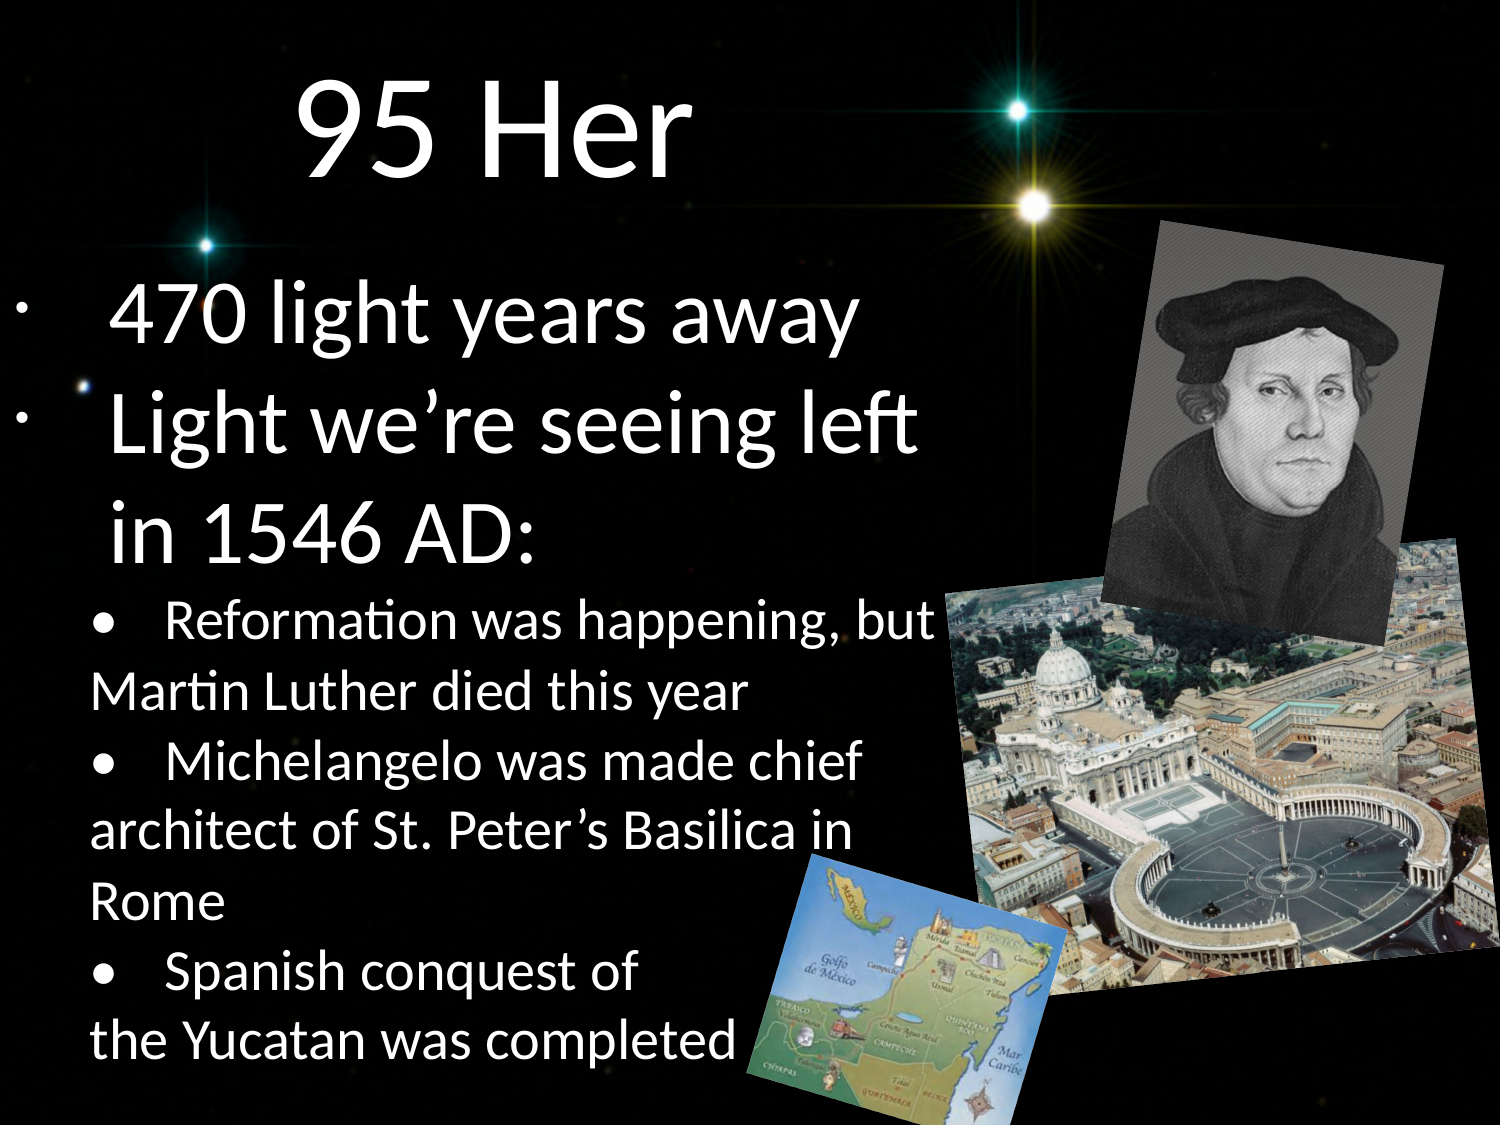

95 Her
470 light years away
Light we’re seeing left in 1546 AD:
•	Reformation was happening, but Martin Luther died this year
•	Michelangelo was made chief architect of St. Peter’s Basilica in Rome
•	Spanish conquest of
the Yucatan was completed